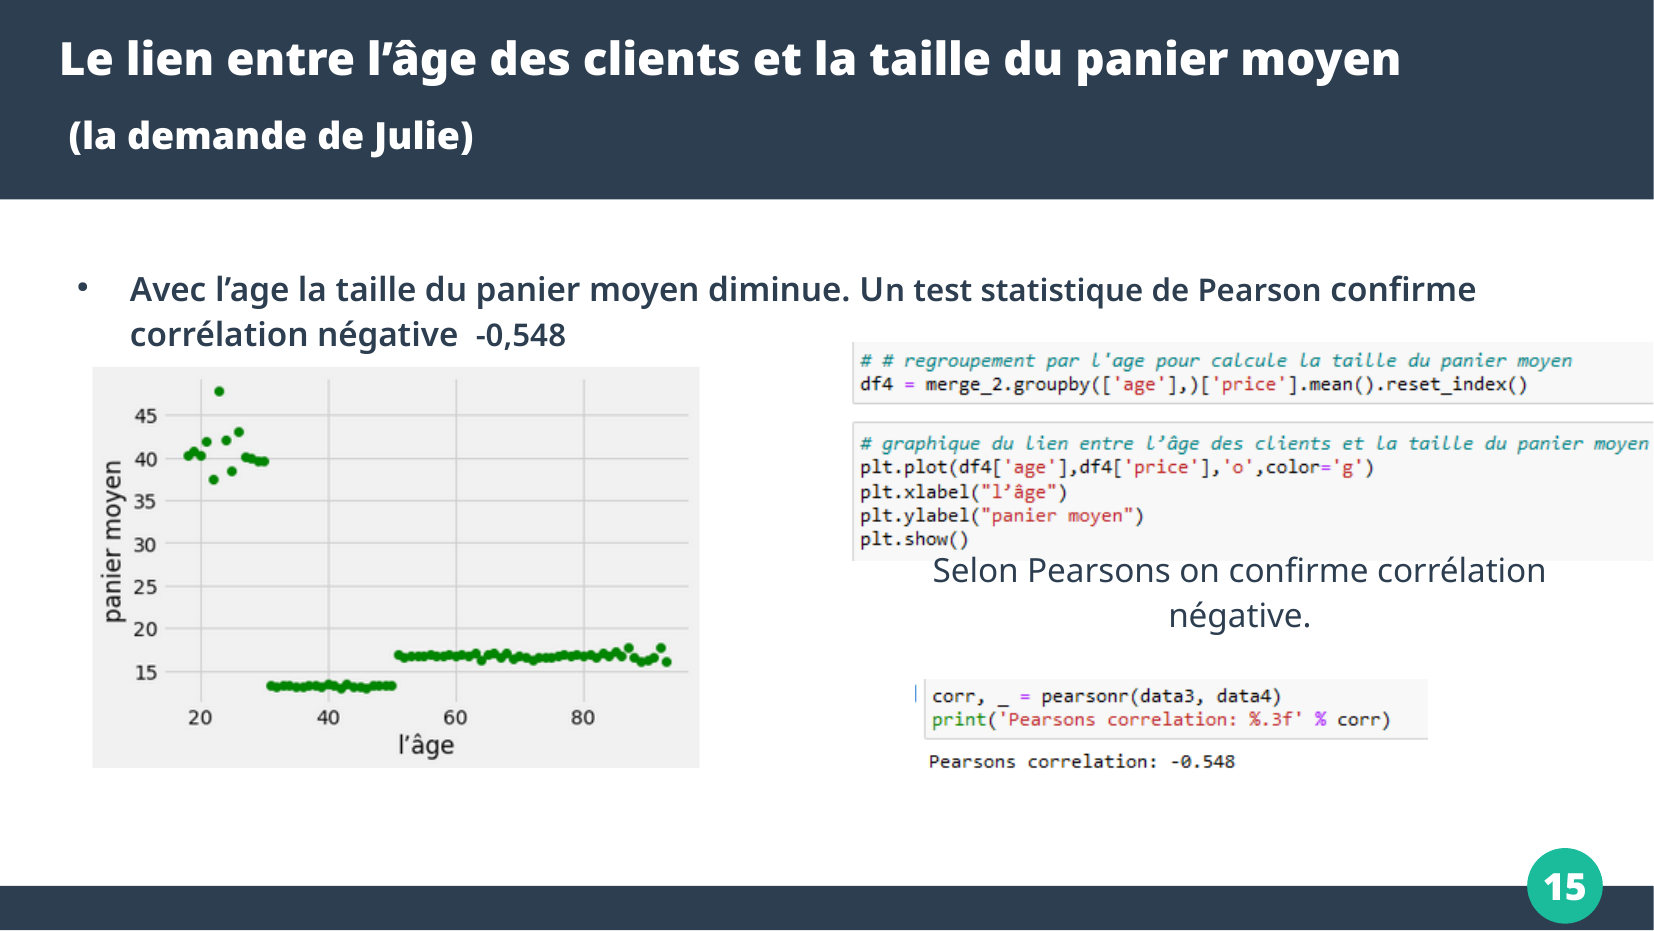

# Le lien entre l’âge des clients et la taille du panier moyen (la demande de Julie)
Avec l’age la taille du panier moyen diminue. Un test statistique de Pearson confirme corrélation négative -0,548
Selon Pearsons on confirme corrélation négative.